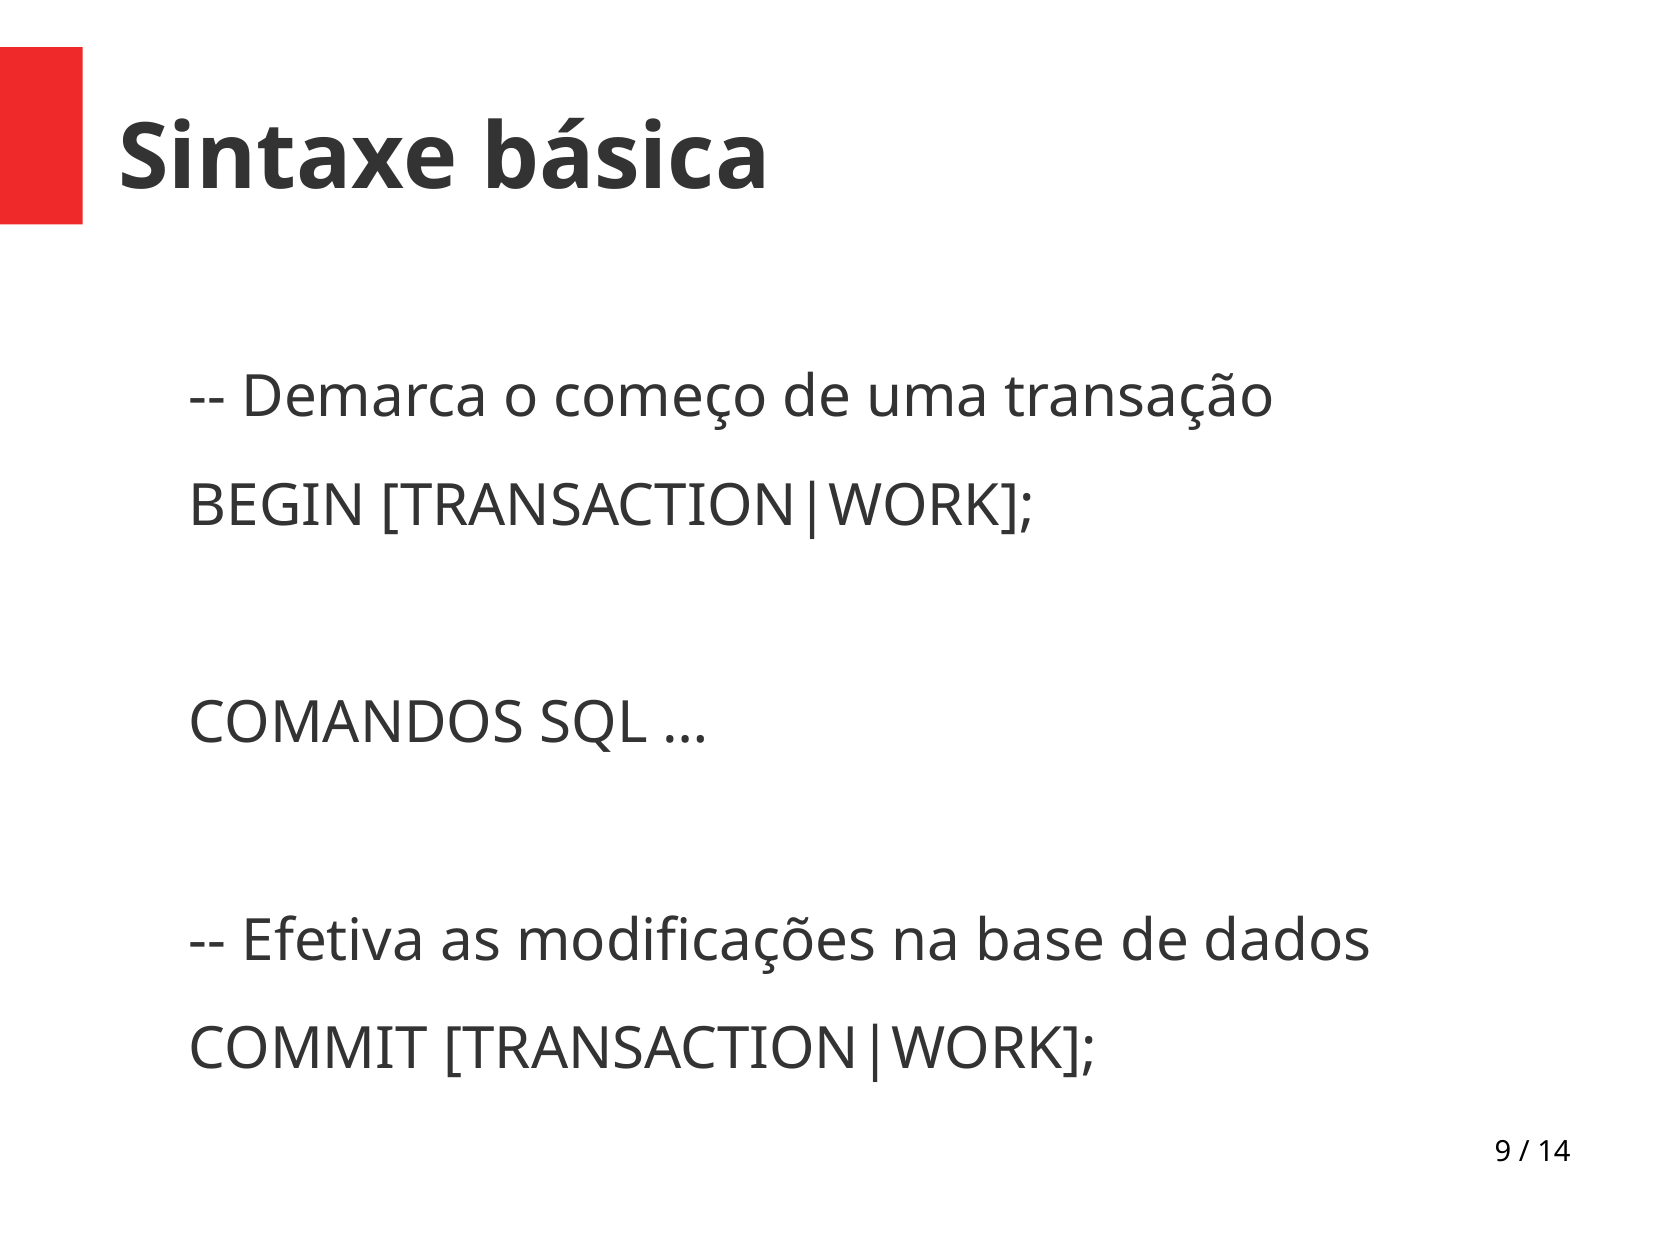

# Sintaxe básica
-- Demarca o começo de uma transação
BEGIN [TRANSACTION|WORK];
COMANDOS SQL …
-- Efetiva as modificações na base de dados
COMMIT [TRANSACTION|WORK];
9